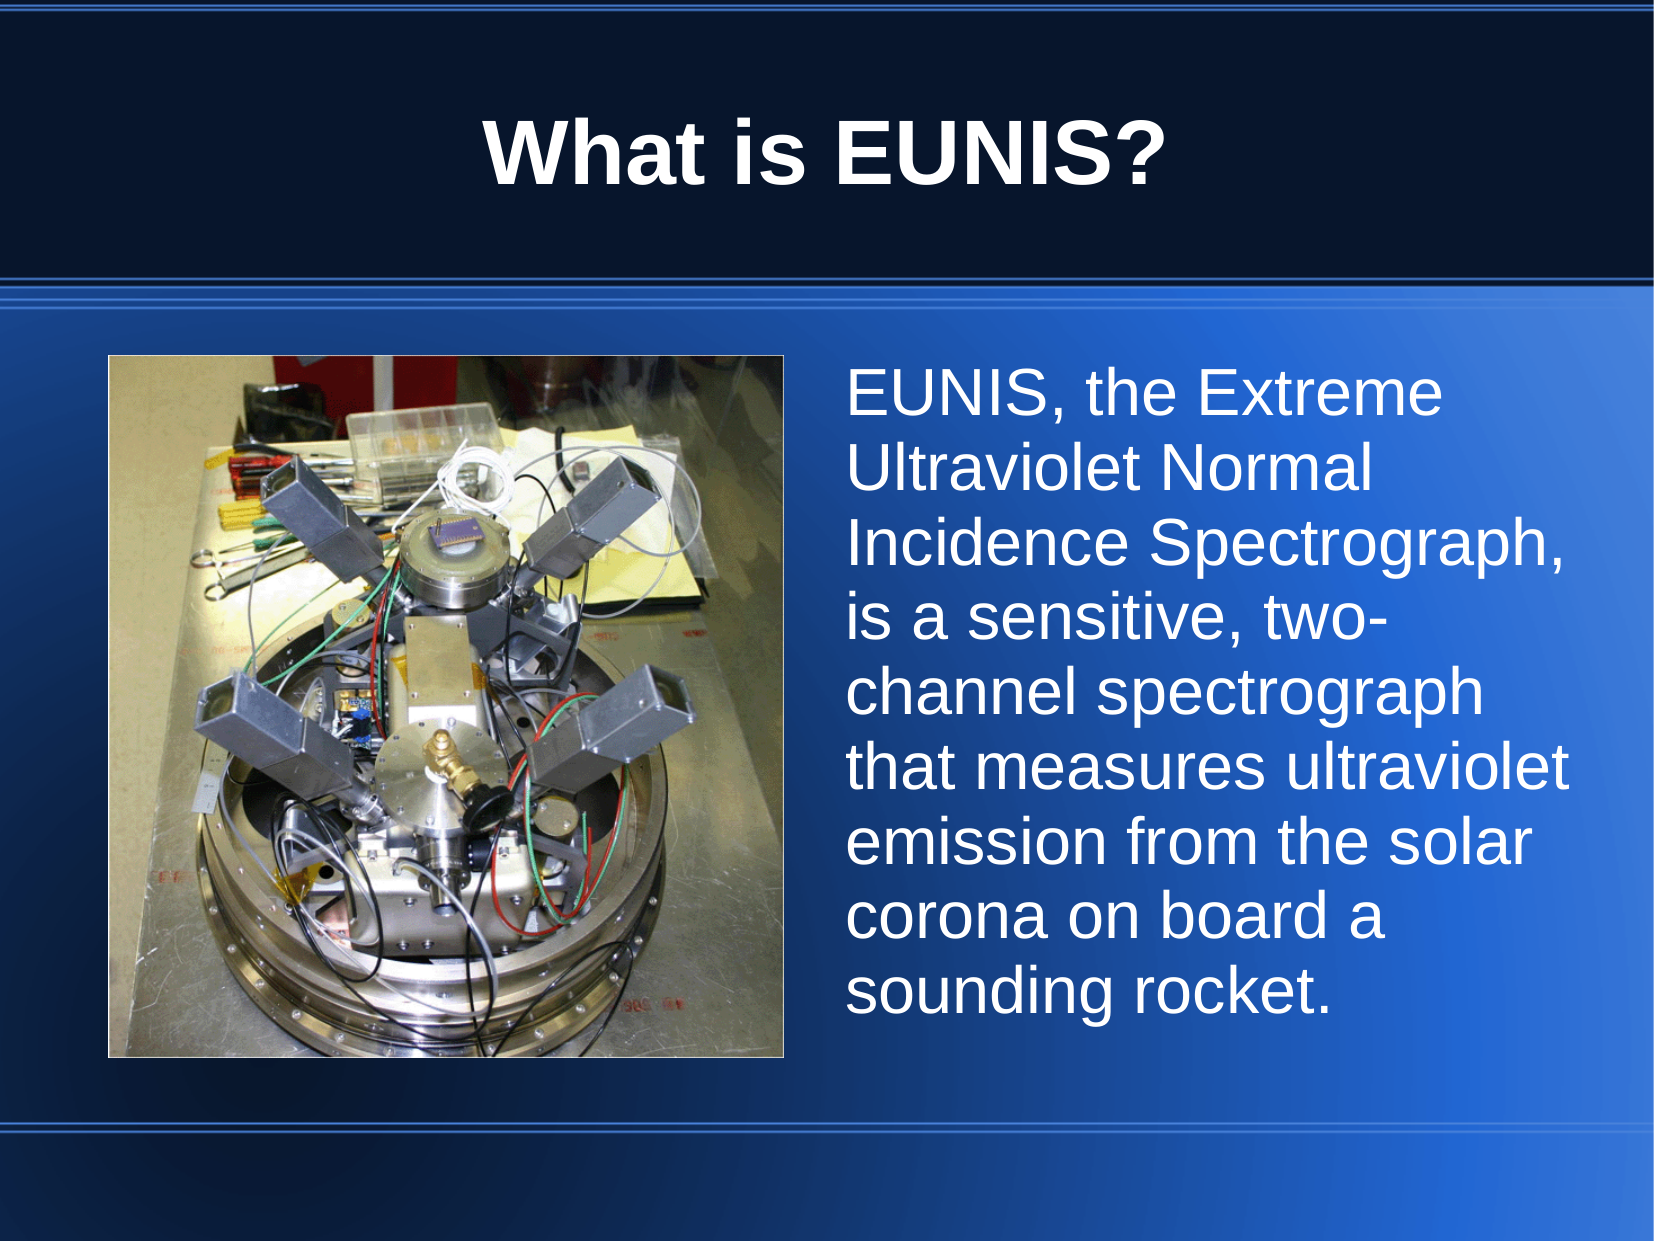

# What is EUNIS?
EUNIS, the Extreme Ultraviolet Normal Incidence Spectrograph, is a sensitive, two-channel spectrograph that measures ultraviolet emission from the solar corona on board a sounding rocket.